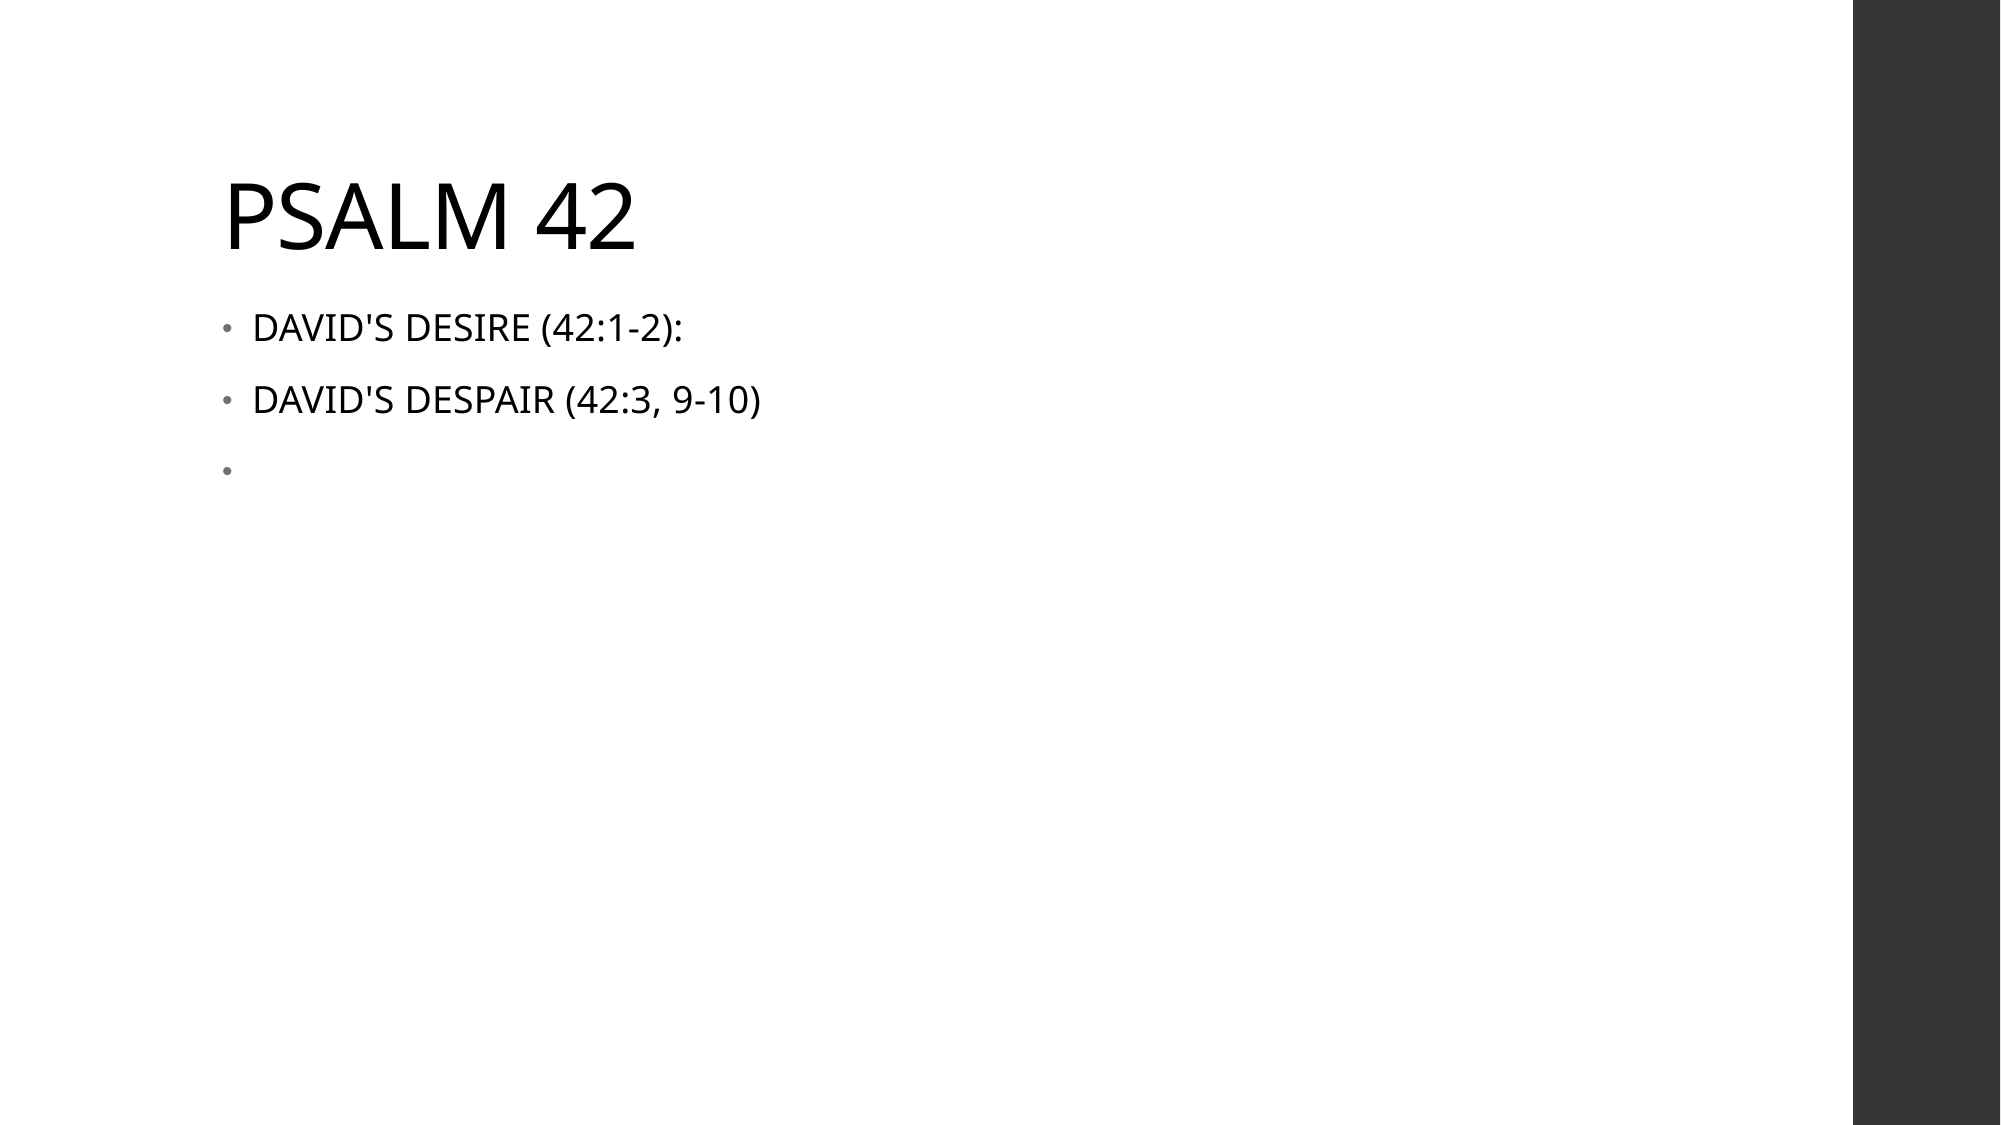

# PSALM 42
DAVID'S DESIRE (42:1-2):
DAVID'S DESPAIR (42:3, 9-10)